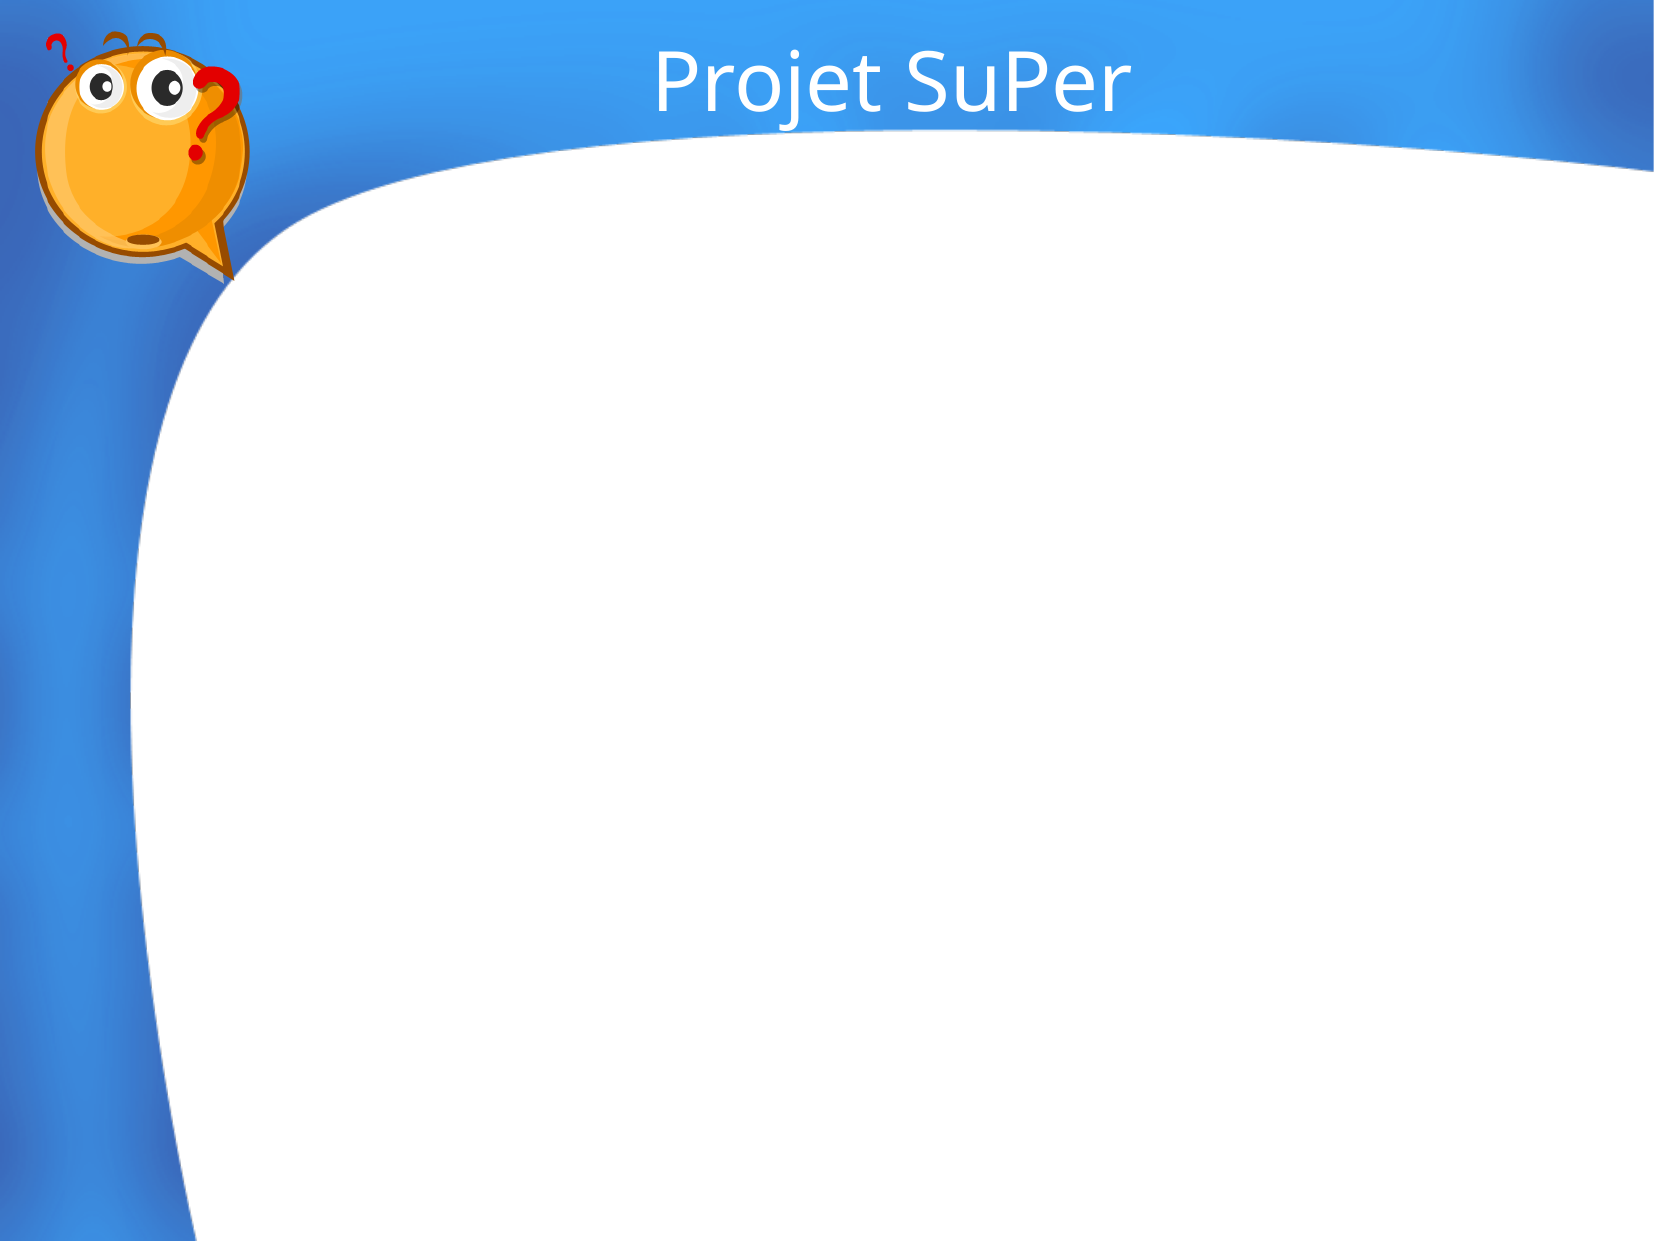

Projet SuPer
# Travail effectué
Communication avec les lecteurs :
Détection de leurs messages